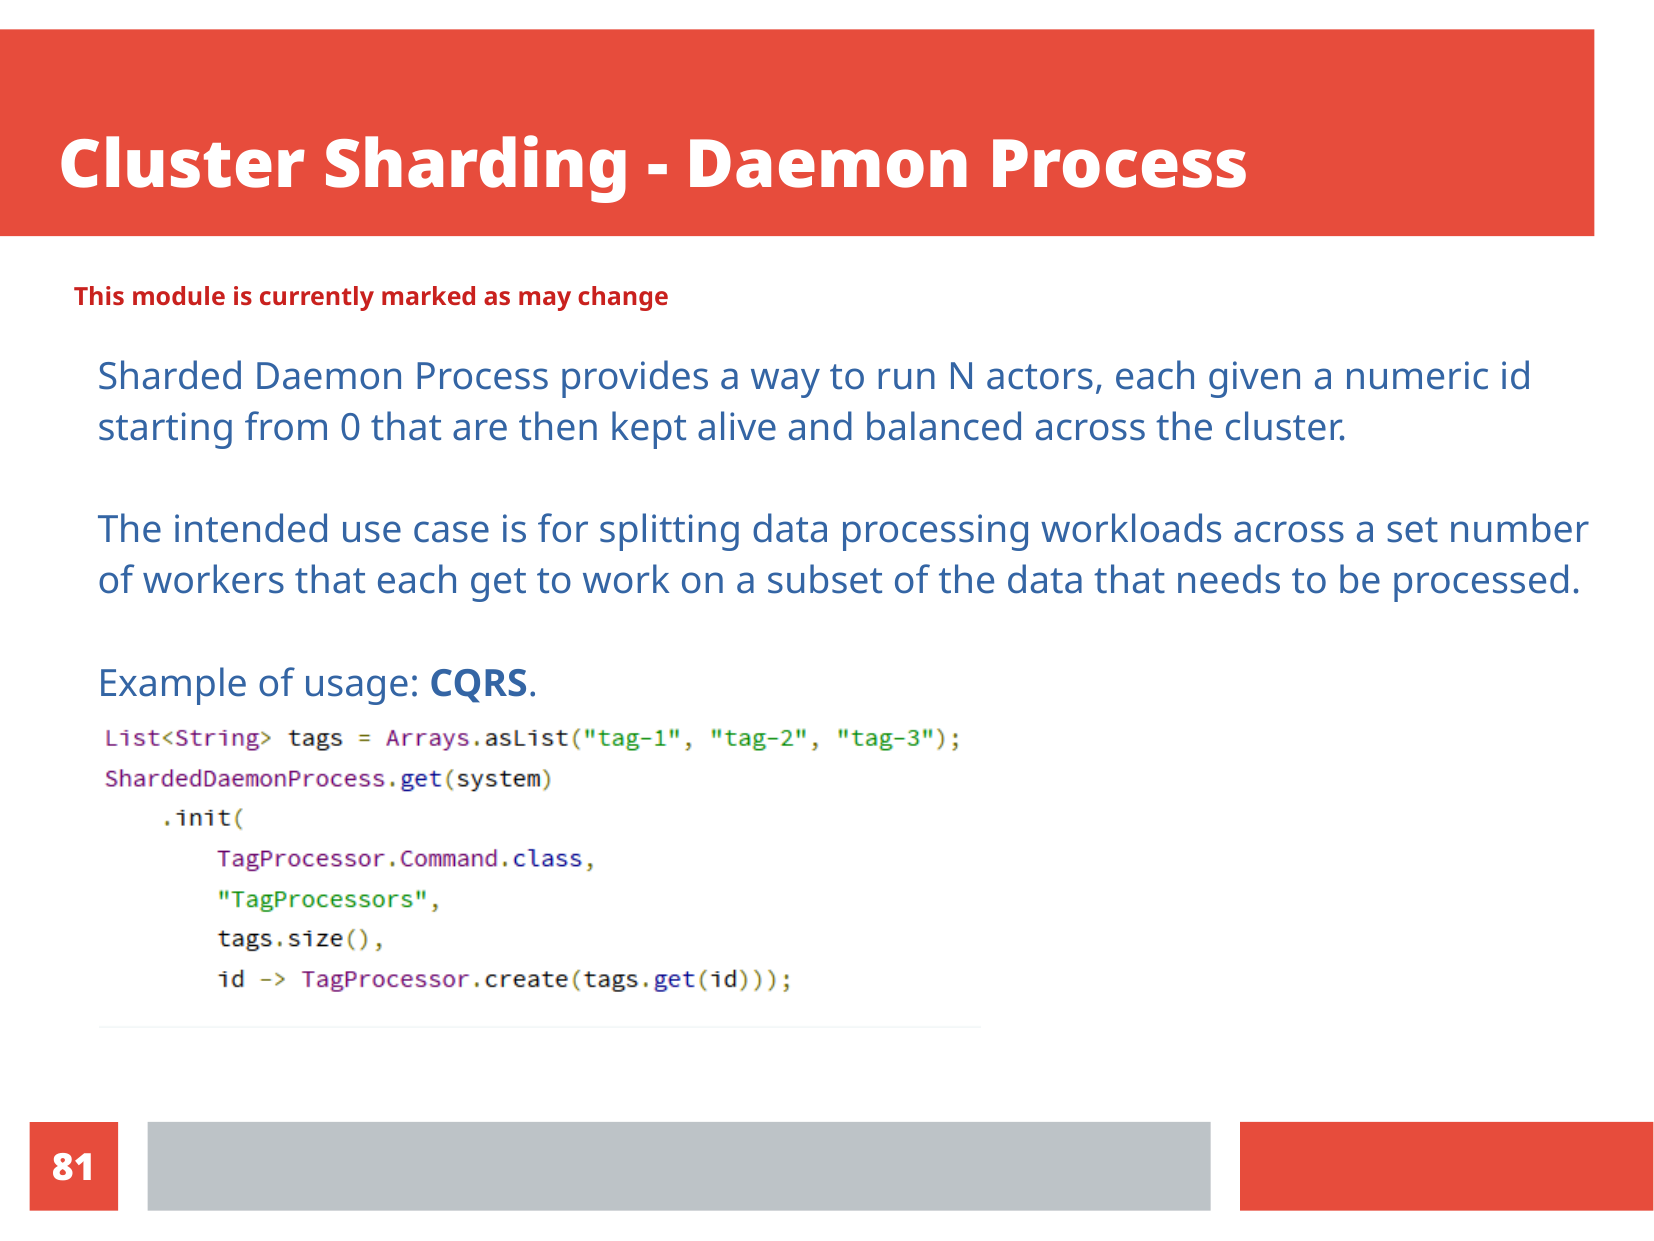

# Cluster Sharding - Daemon Process
This module is currently marked as may change
Sharded Daemon Process provides a way to run N actors, each given a numeric id starting from 0 that are then kept alive and balanced across the cluster.
The intended use case is for splitting data processing workloads across a set number of workers that each get to work on a subset of the data that needs to be processed.
Example of usage: CQRS.
81